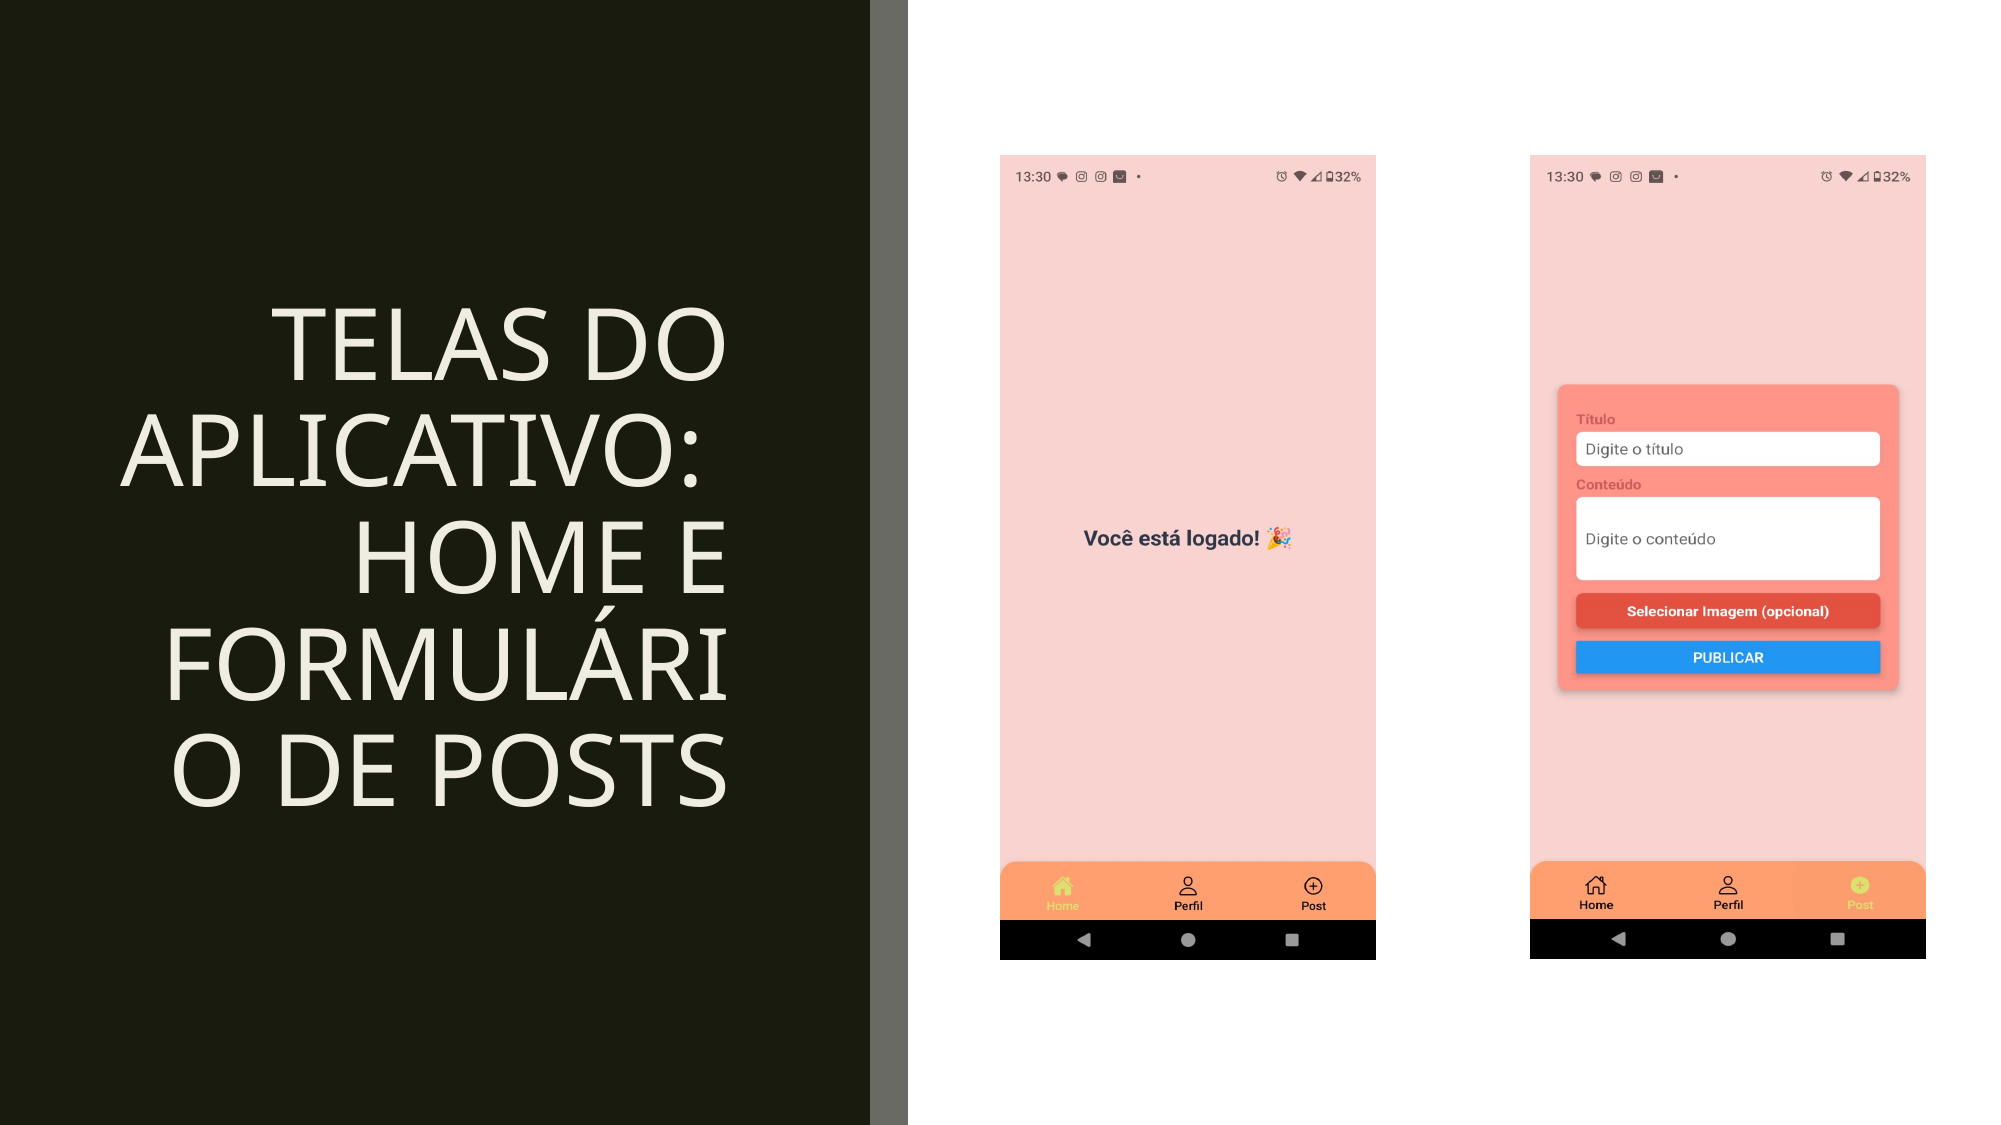

# TELAS DO APLICATIVO: HOME E FORMULÁRIO DE POSTS